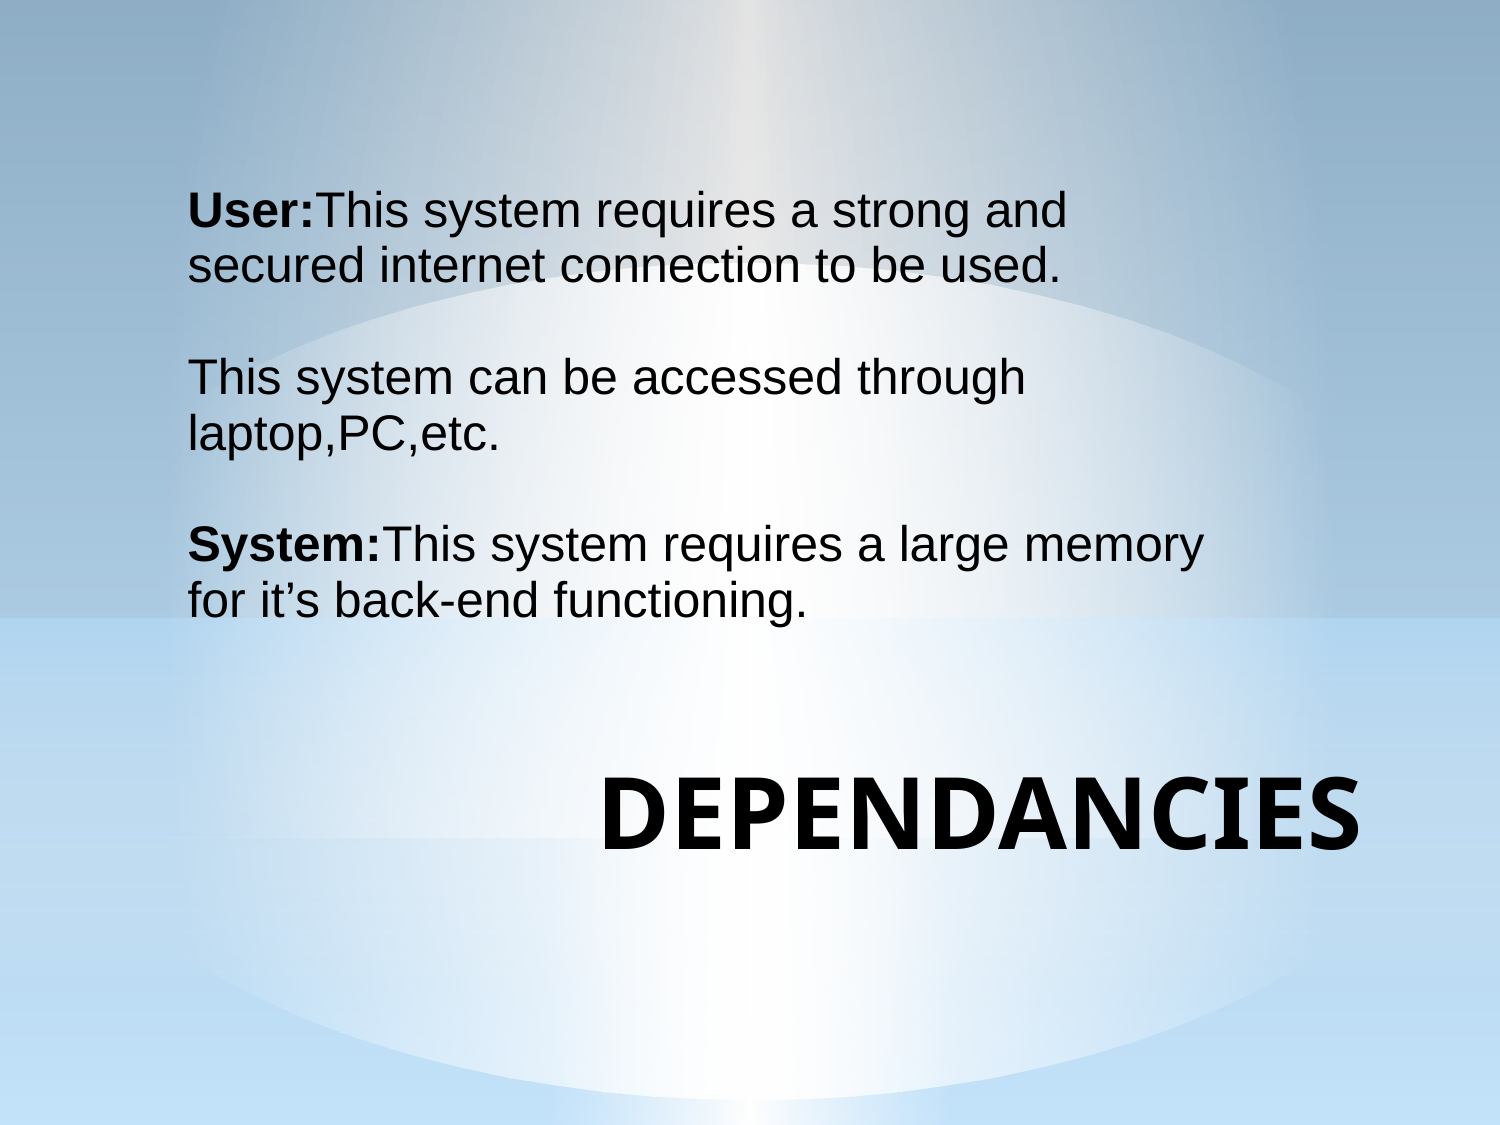

User:This system requires a strong and secured internet connection to be used.
This system can be accessed through laptop,PC,etc.
System:This system requires a large memory for it’s back-end functioning.
# DEPENDANCIES